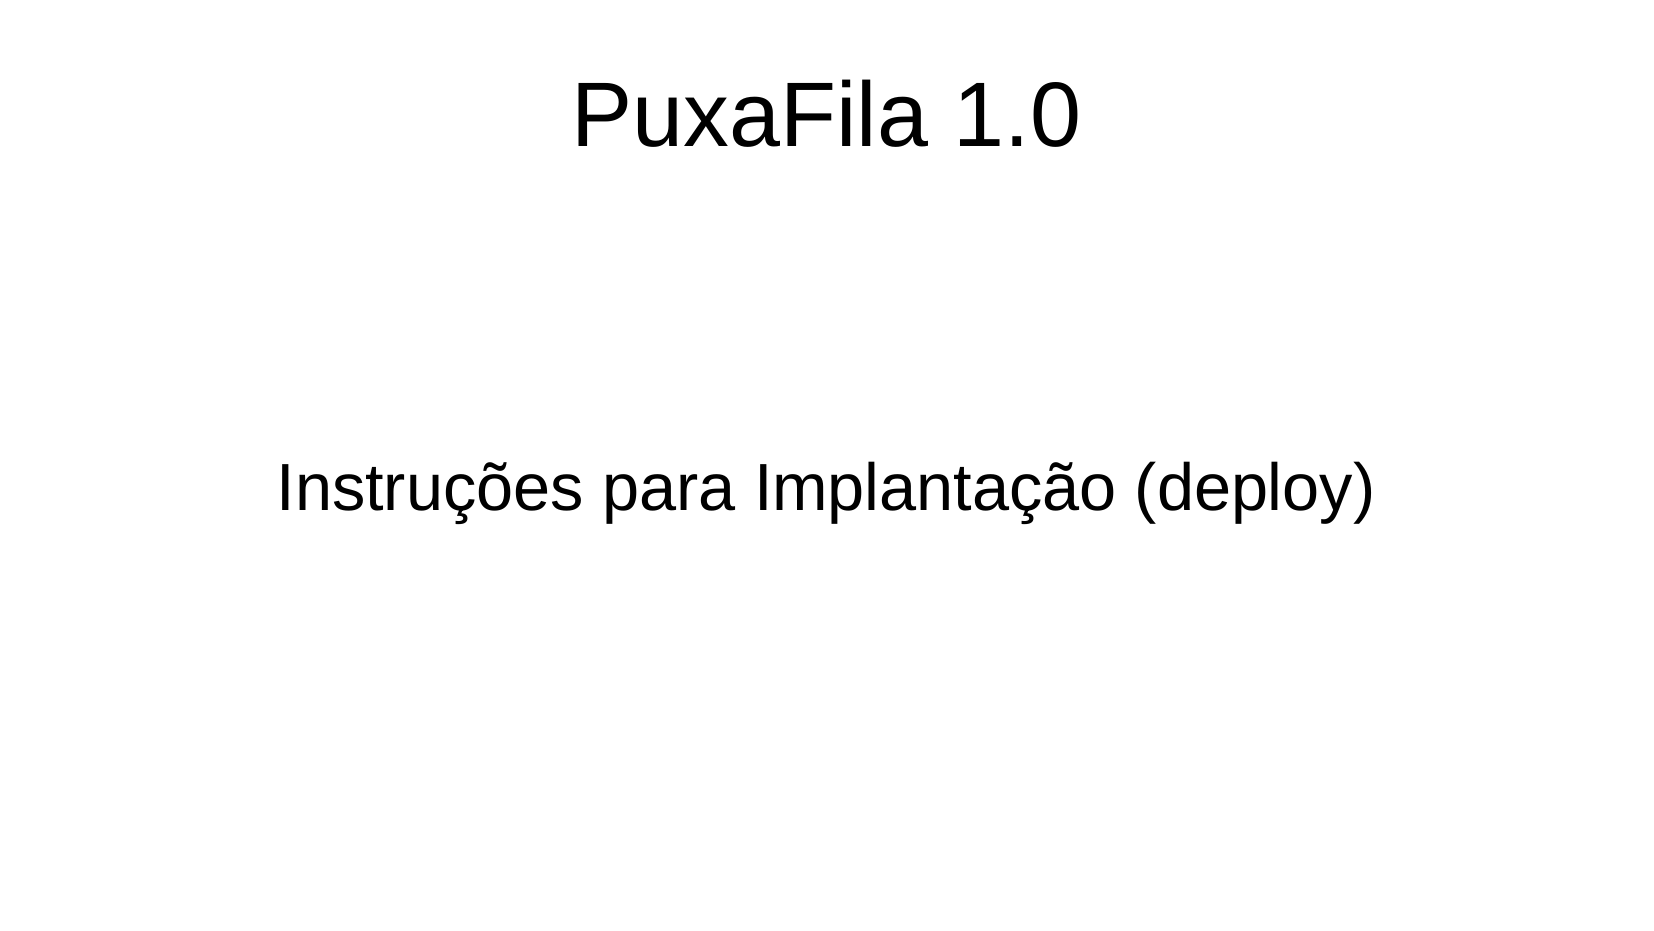

# PuxaFila 1.0
Instruções para Implantação (deploy)